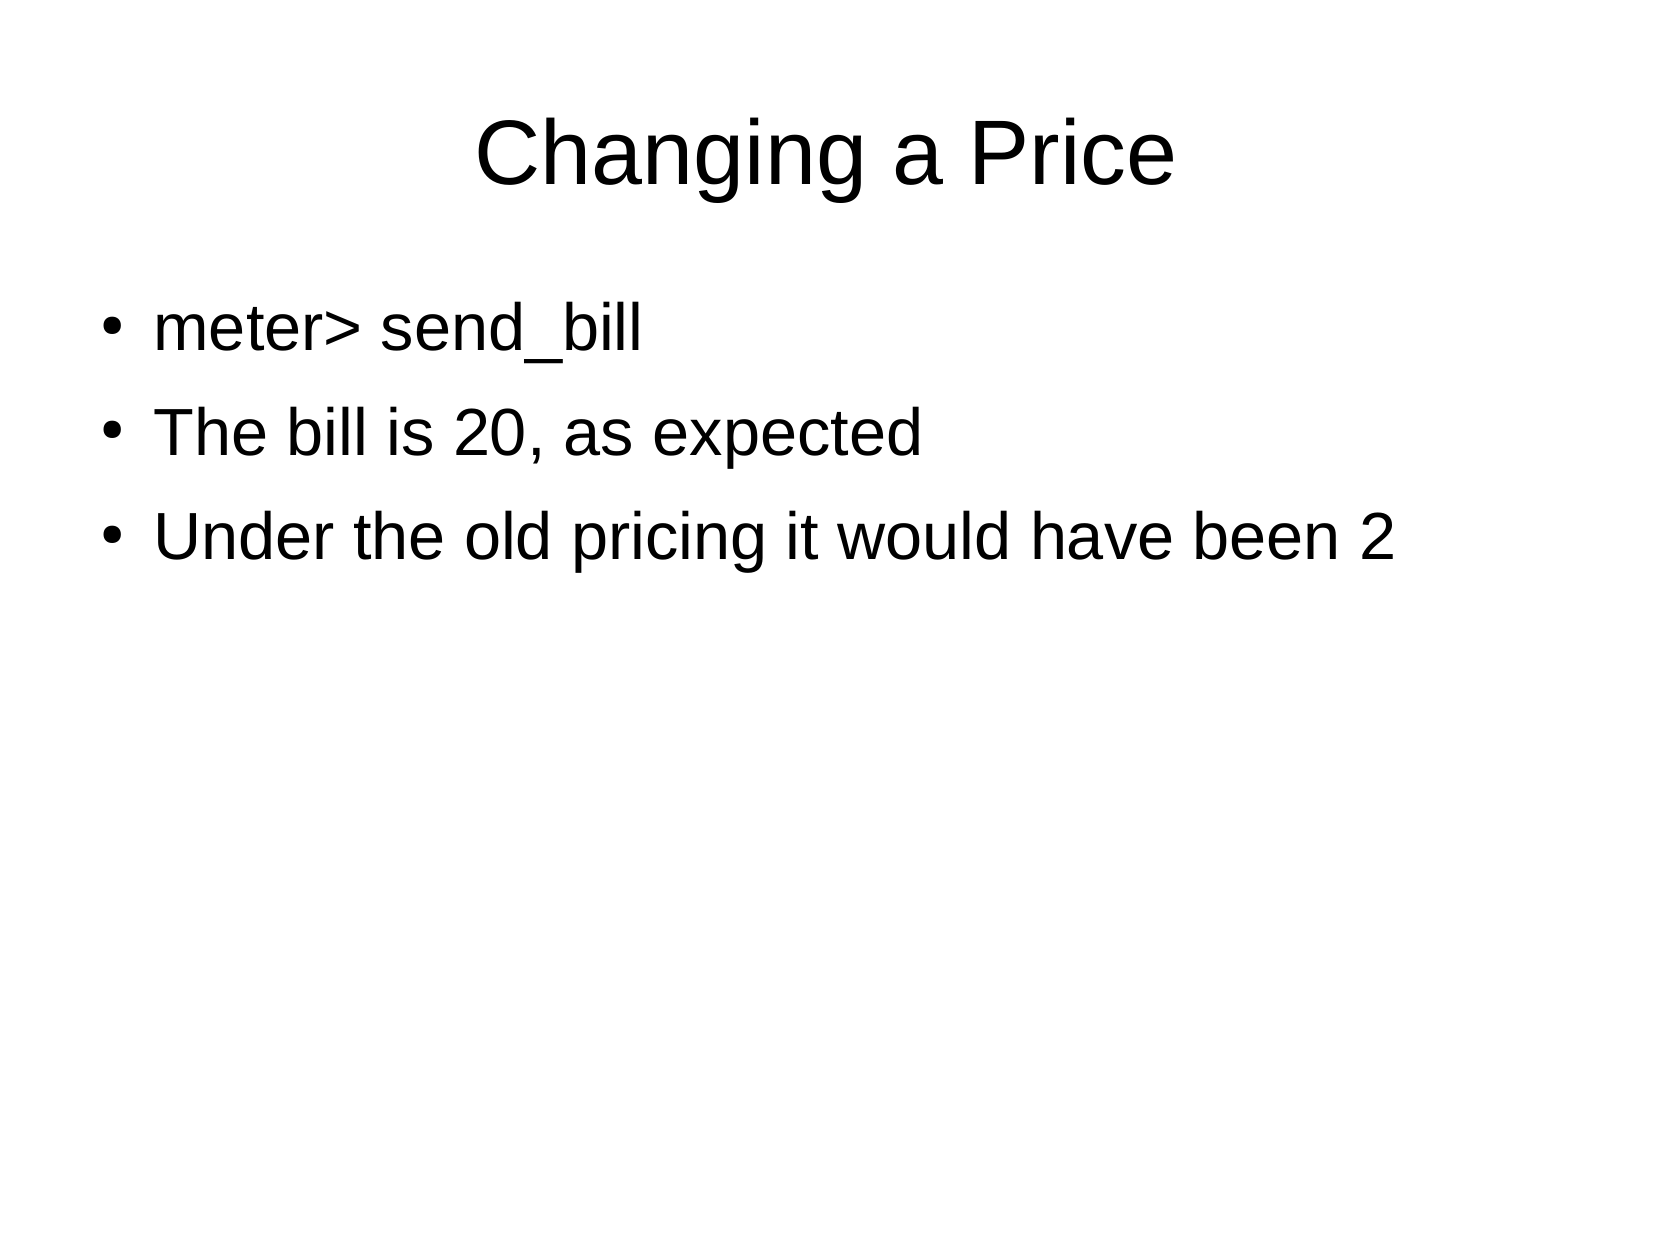

# Changing a Price
meter> send_bill
The bill is 20, as expected
Under the old pricing it would have been 2